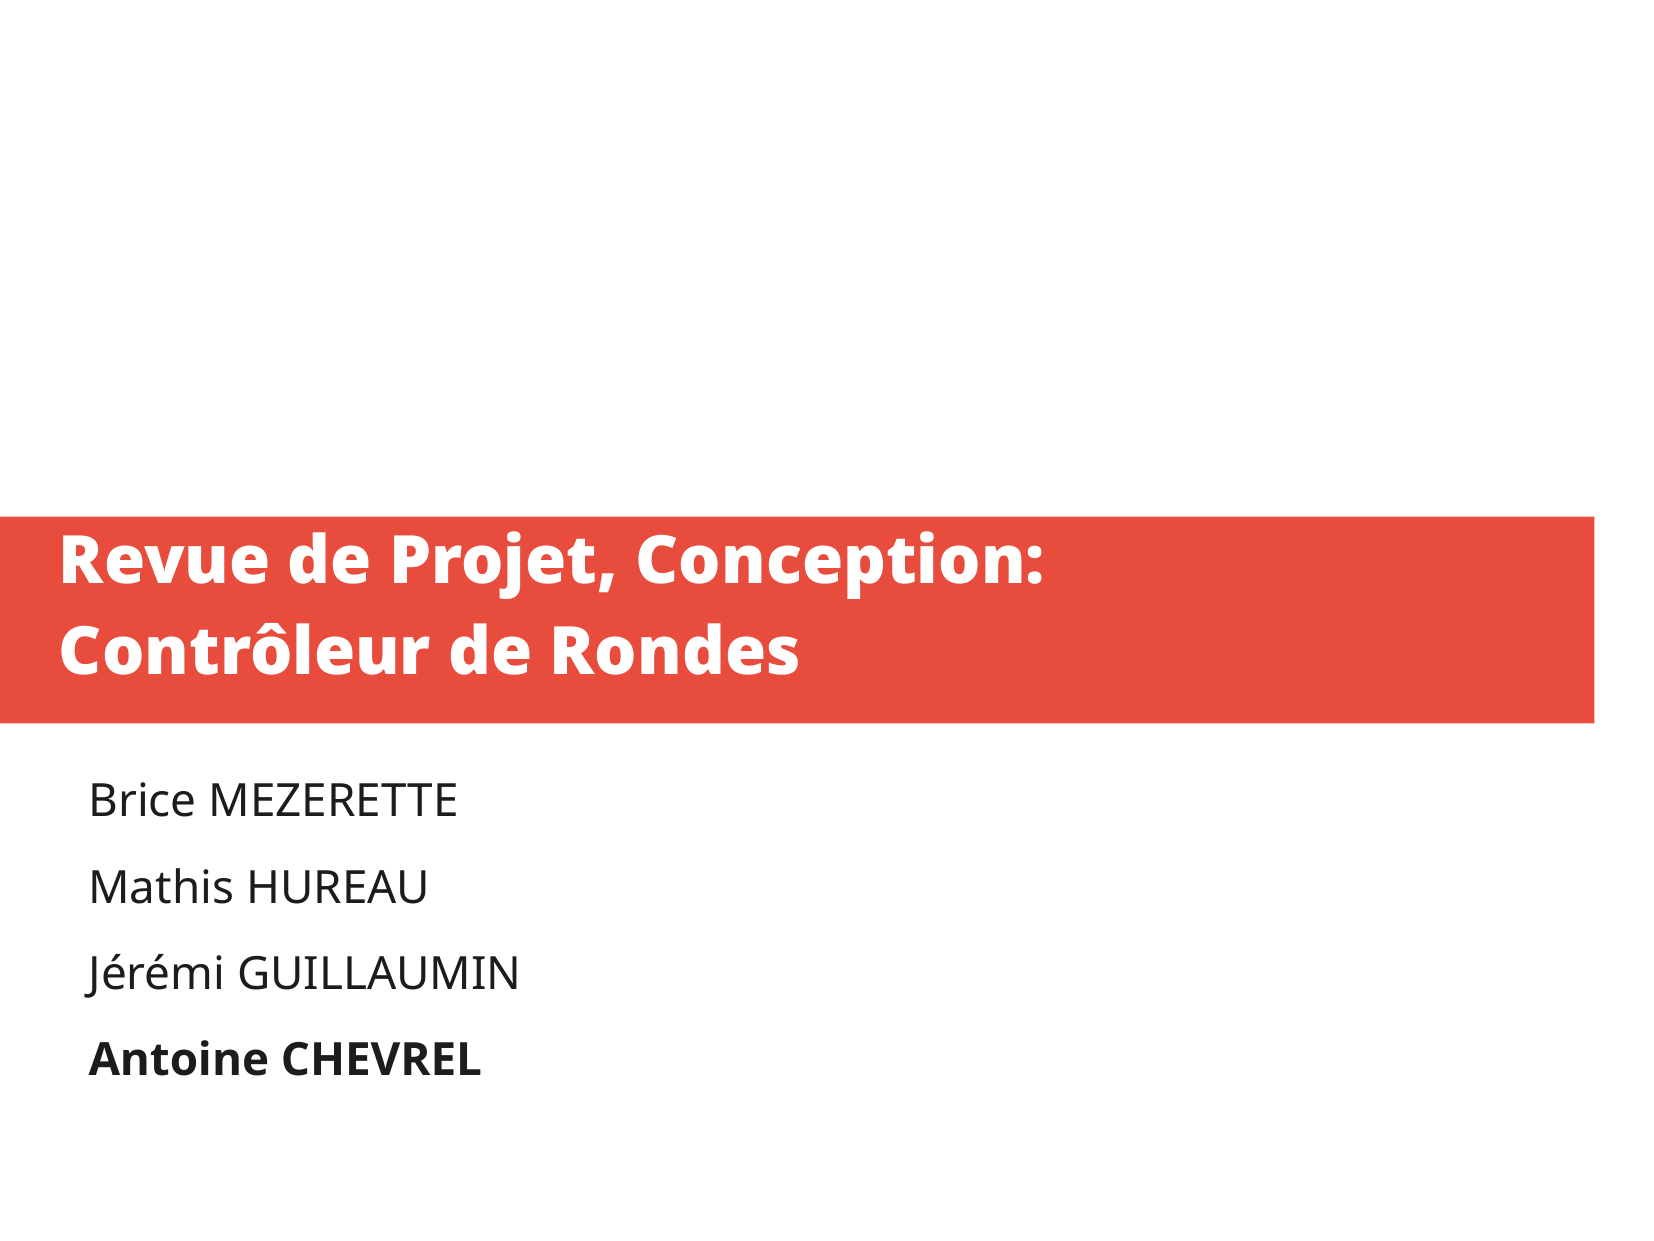

# Revue de Projet, Conception: Contrôleur de Rondes
Brice MEZERETTE
Mathis HUREAU
Jérémi GUILLAUMIN
Antoine CHEVREL